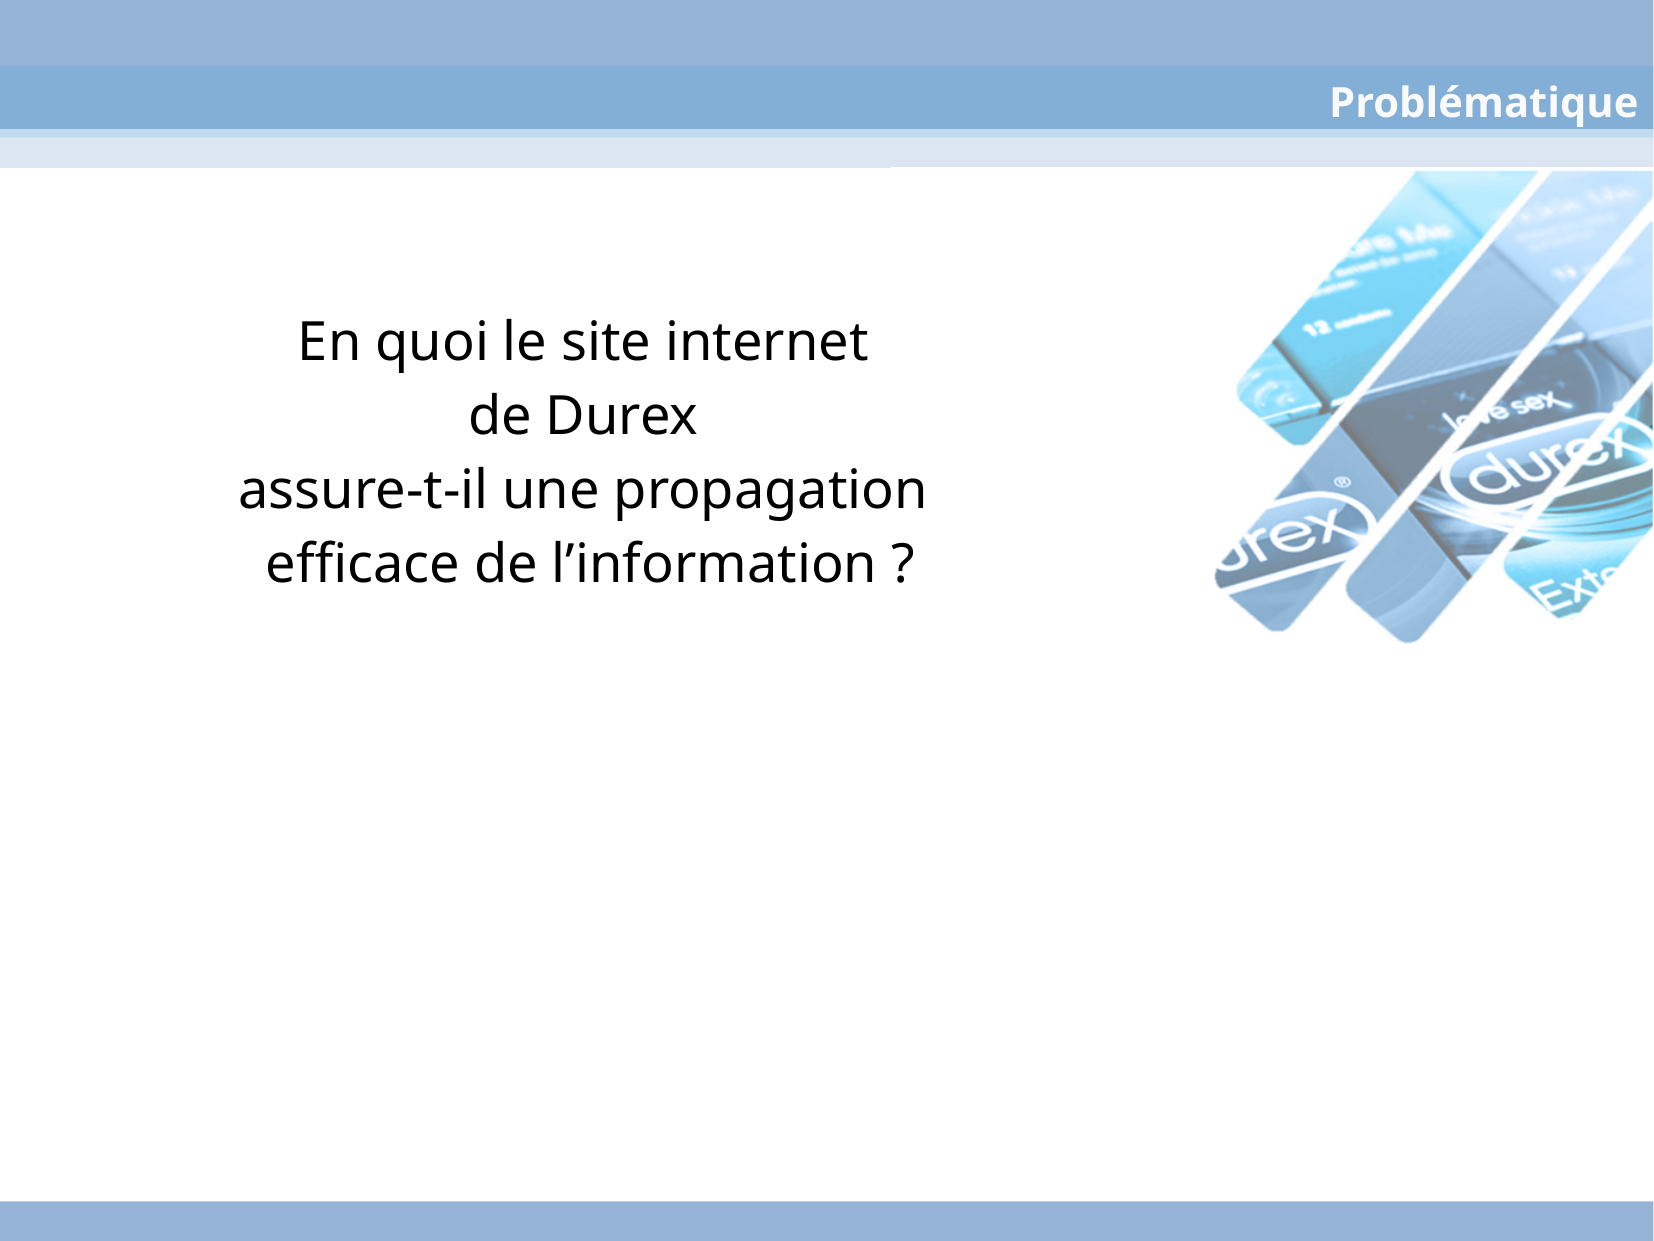

Problématique
En quoi le site internet
de Durex
assure-t-il une propagation
efficace de l’information ?